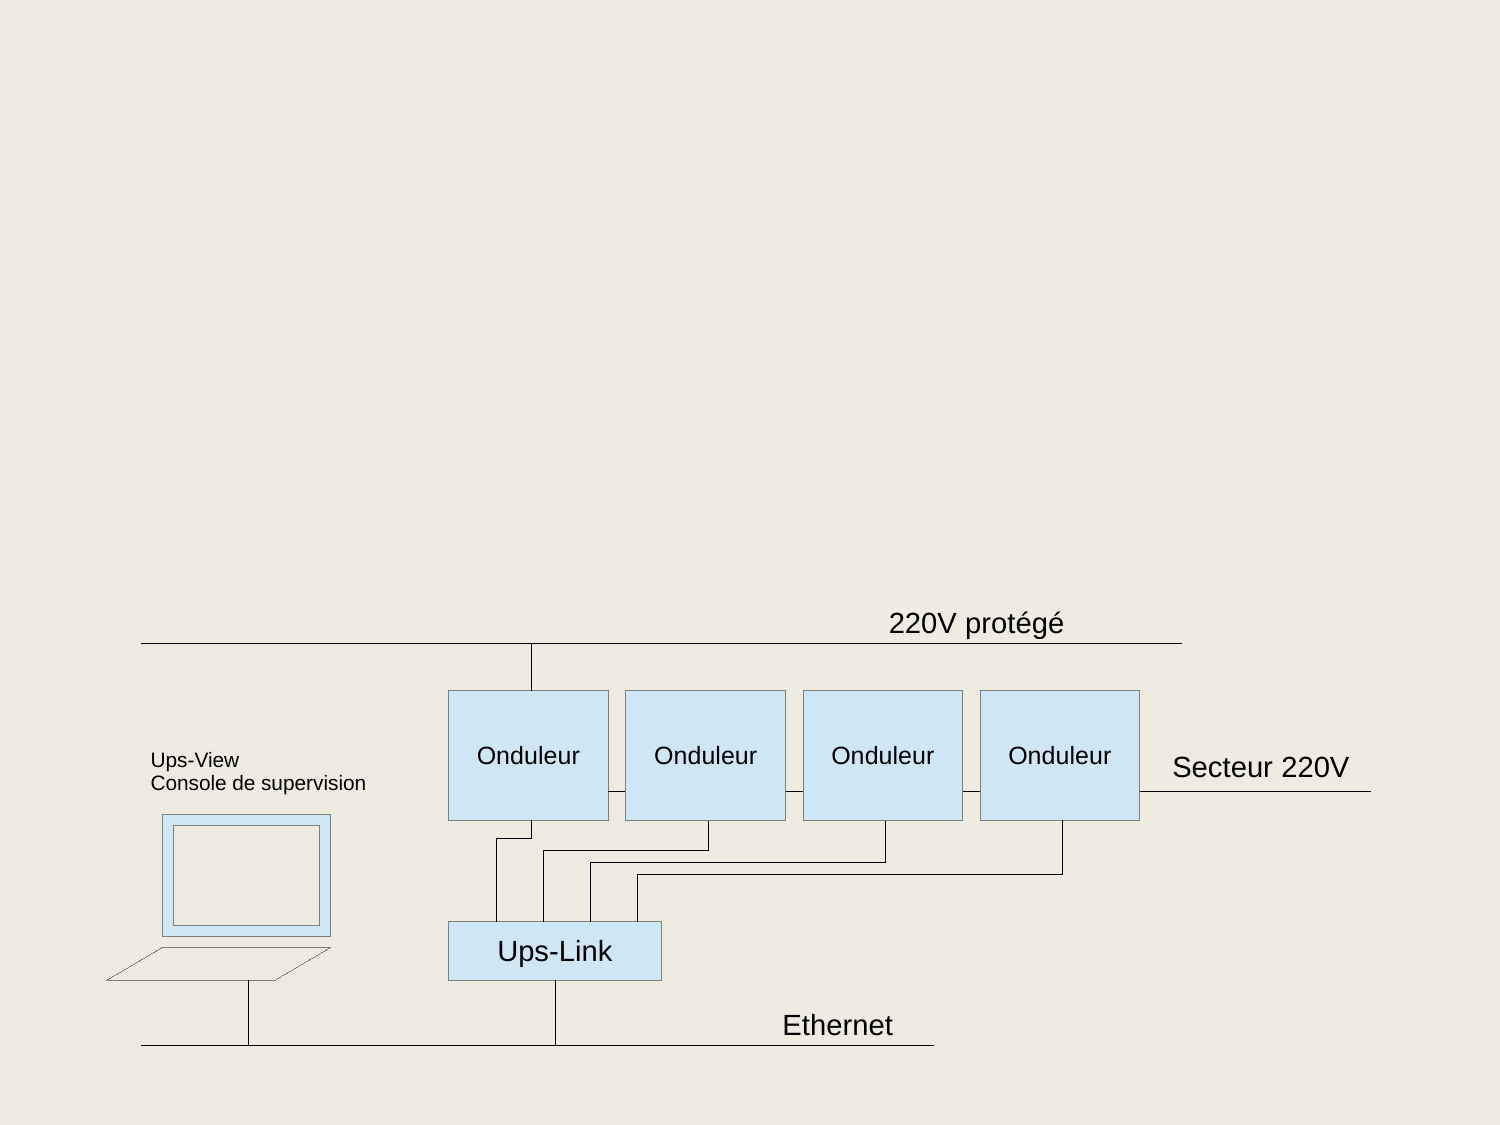

#
220V protégé
Onduleur
Onduleur
Onduleur
Onduleur
Ups-View
Console de supervision
Secteur 220V
Ups-Link
Ethernet